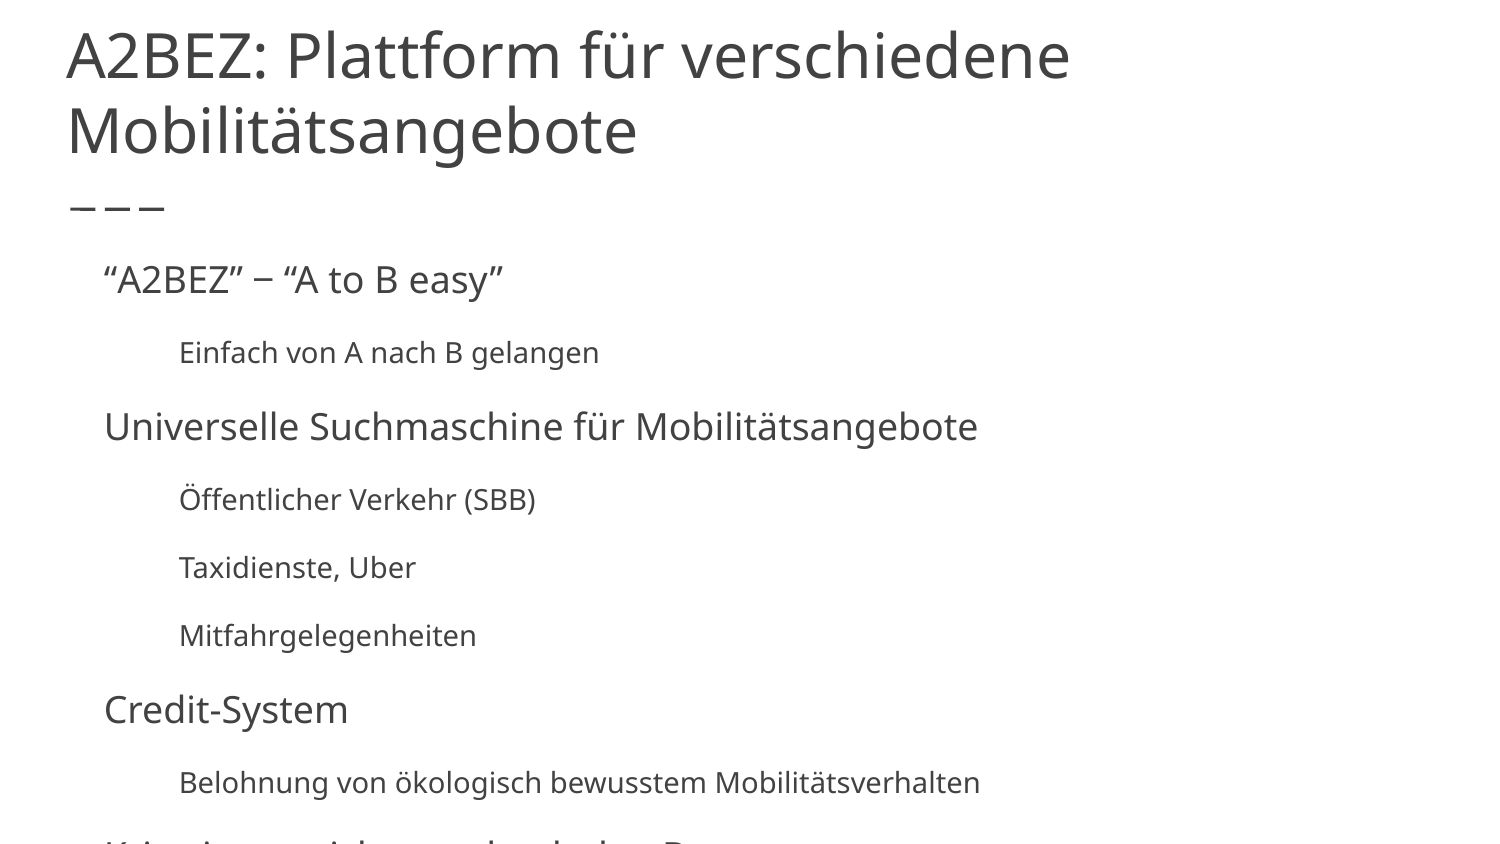

# A2BEZ: Plattform für verschiedene Mobilitätsangebote
“A2BEZ” ‒ “A to B easy”
Einfach von A nach B gelangen
Universelle Suchmaschine für Mobilitätsangebote
Öffentlicher Verkehr (SBB)
Taxidienste, Uber
Mitfahrgelegenheiten
Credit-System
Belohnung von ökologisch bewusstem Mobilitätsverhalten
Kriteriengewichtung durch den Benutzer
Die beste Reisemöglichkeit für jeden Benutzer